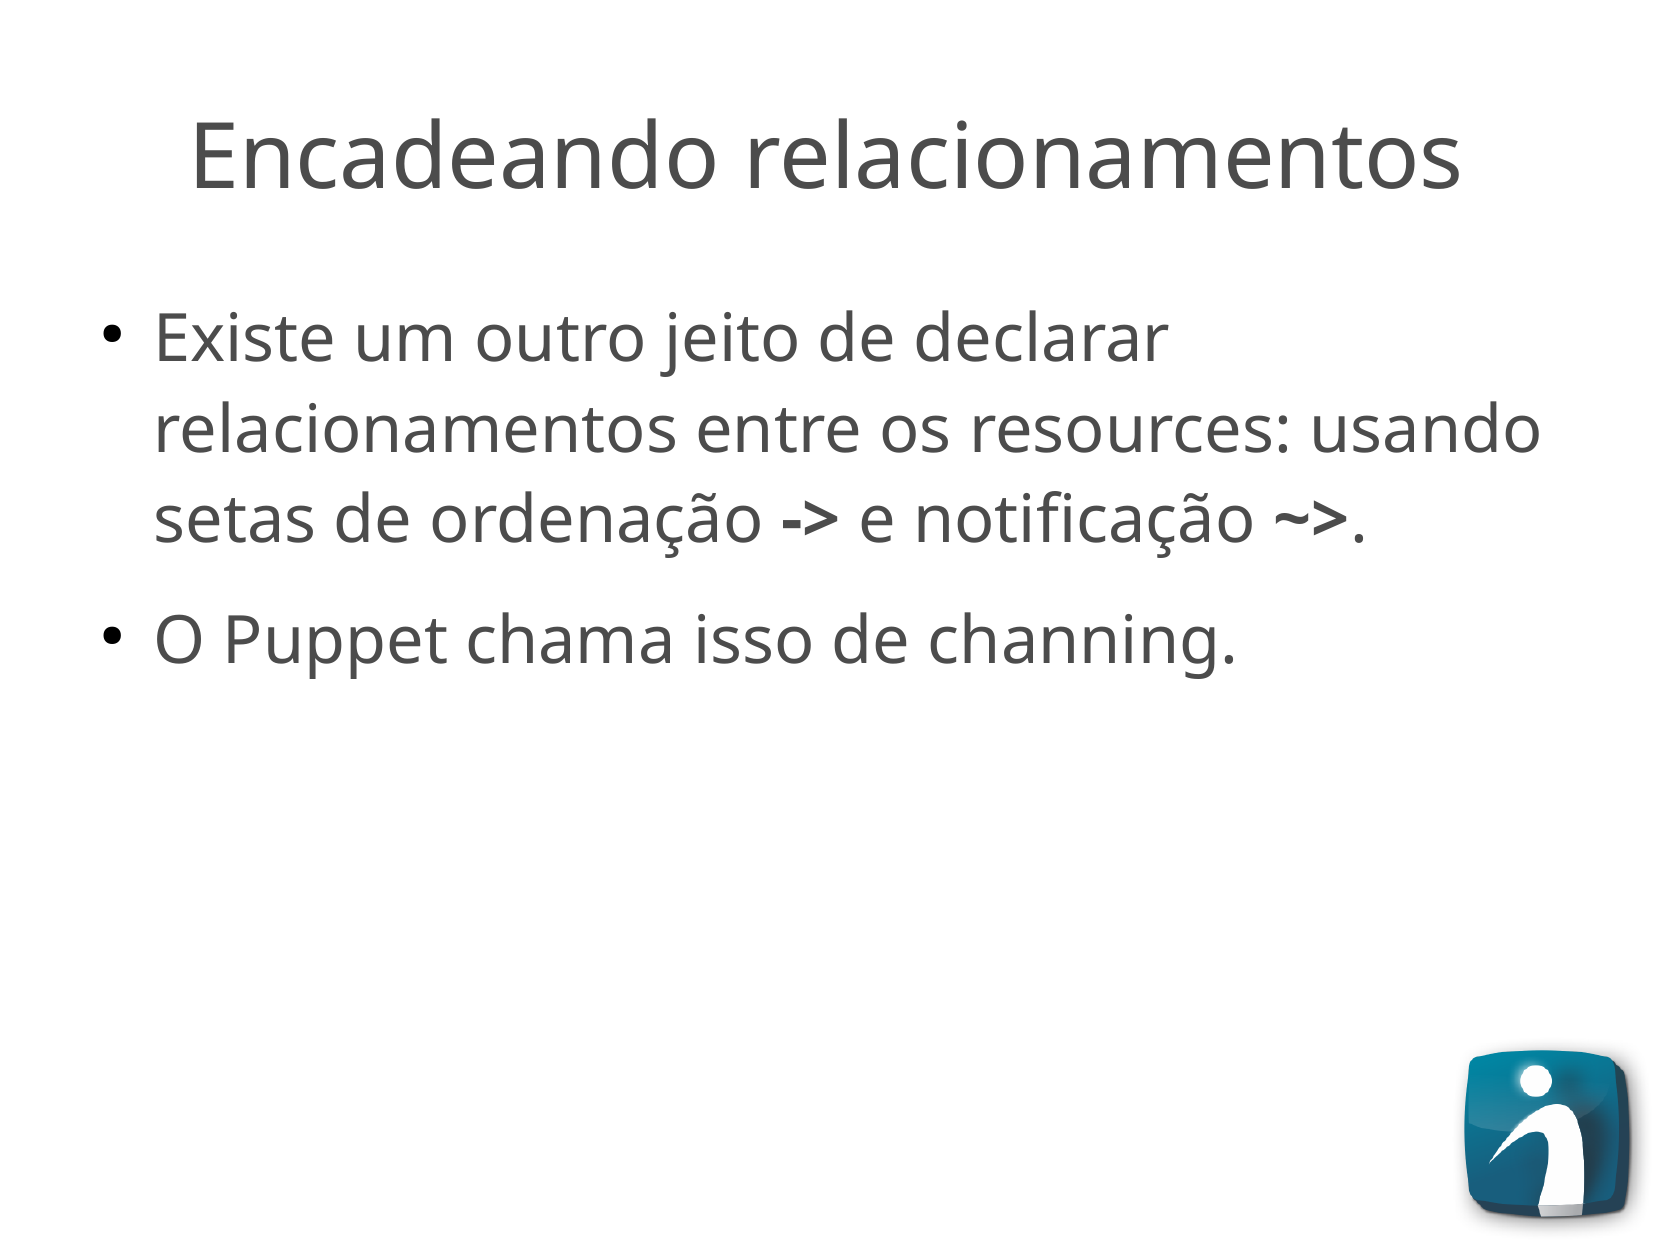

# Encadeando relacionamentos
Existe um outro jeito de declarar relacionamentos entre os resources: usando setas de ordenação -> e notificação ~>.
O Puppet chama isso de channing.